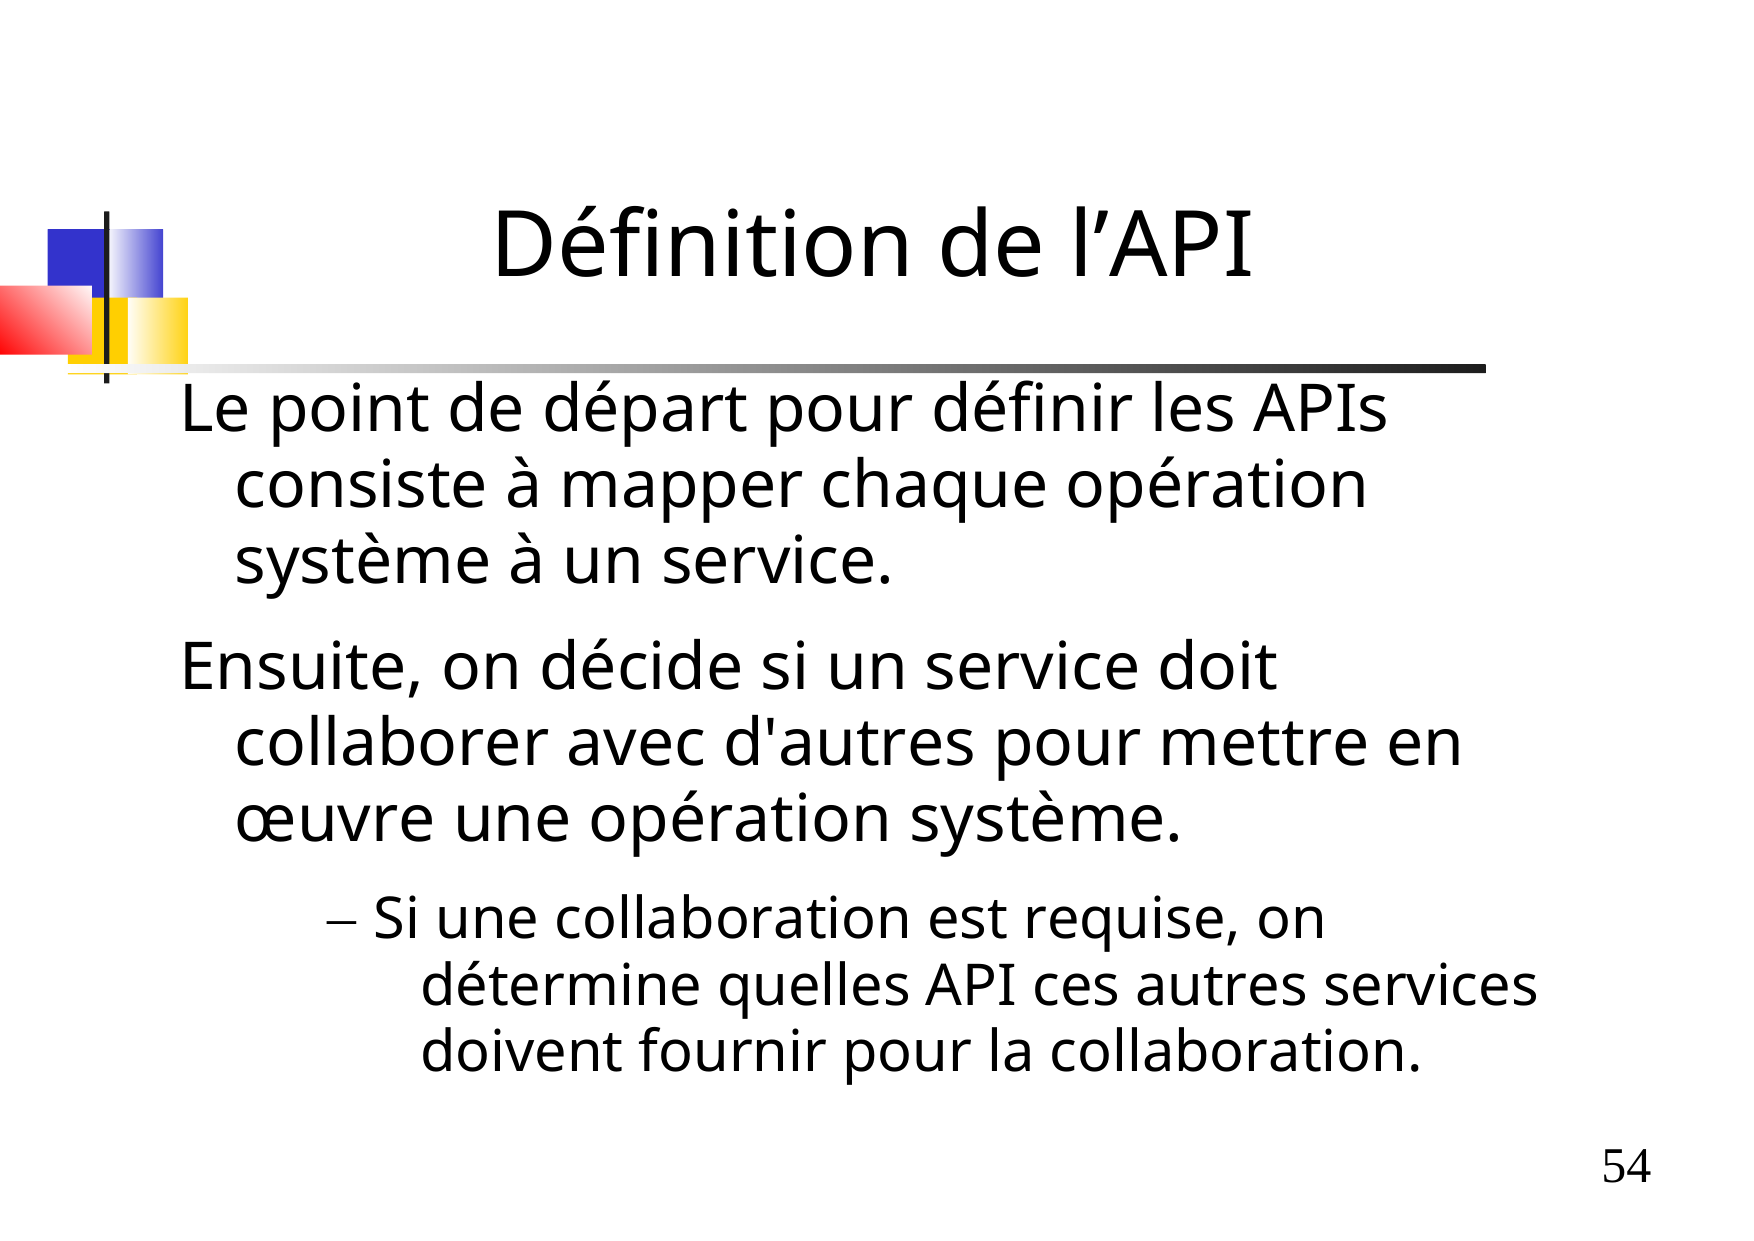

# Définition de l’API
Le point de départ pour définir les APIs consiste à mapper chaque opération système à un service.
Ensuite, on décide si un service doit collaborer avec d'autres pour mettre en œuvre une opération système.
Si une collaboration est requise, on détermine quelles API ces autres services doivent fournir pour la collaboration.